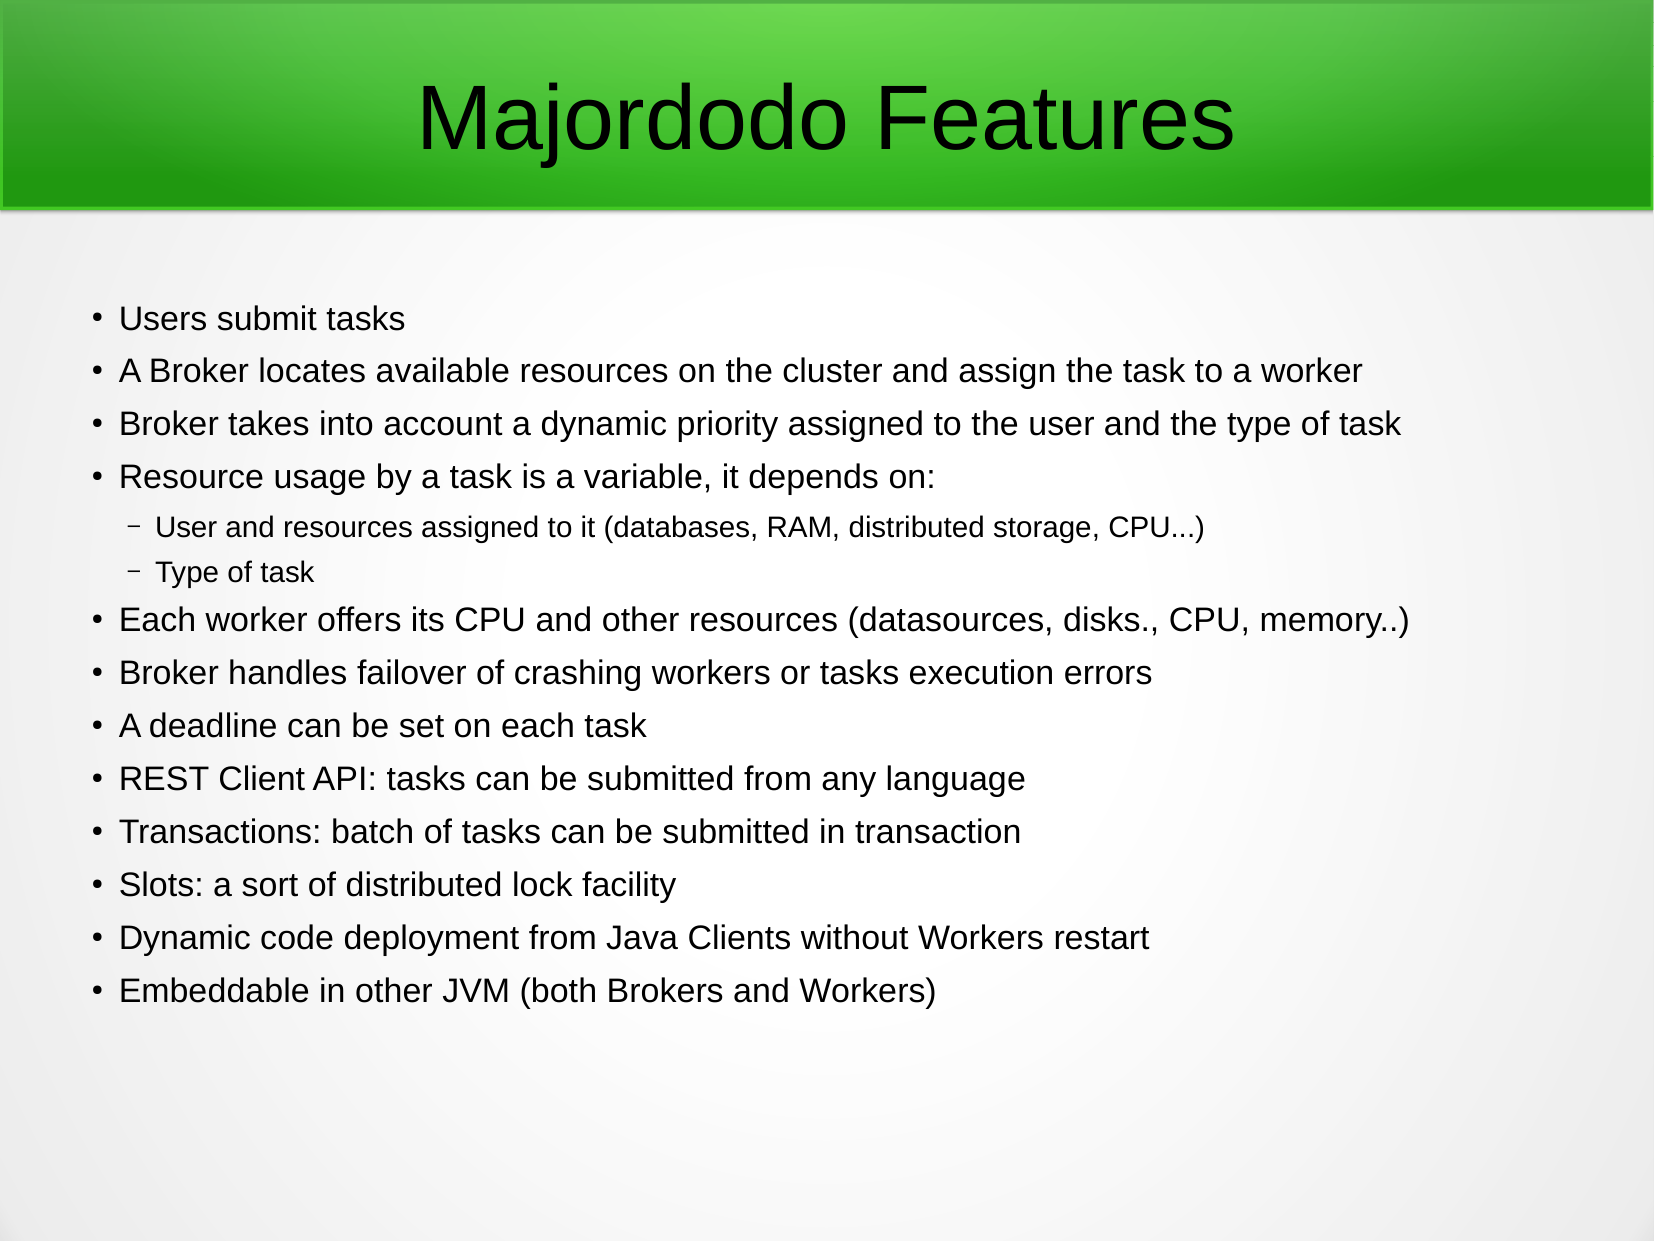

# Majordodo Features
Users submit tasks
A Broker locates available resources on the cluster and assign the task to a worker
Broker takes into account a dynamic priority assigned to the user and the type of task
Resource usage by a task is a variable, it depends on:
User and resources assigned to it (databases, RAM, distributed storage, CPU...)
Type of task
Each worker offers its CPU and other resources (datasources, disks., CPU, memory..)
Broker handles failover of crashing workers or tasks execution errors
A deadline can be set on each task
REST Client API: tasks can be submitted from any language
Transactions: batch of tasks can be submitted in transaction
Slots: a sort of distributed lock facility
Dynamic code deployment from Java Clients without Workers restart
Embeddable in other JVM (both Brokers and Workers)